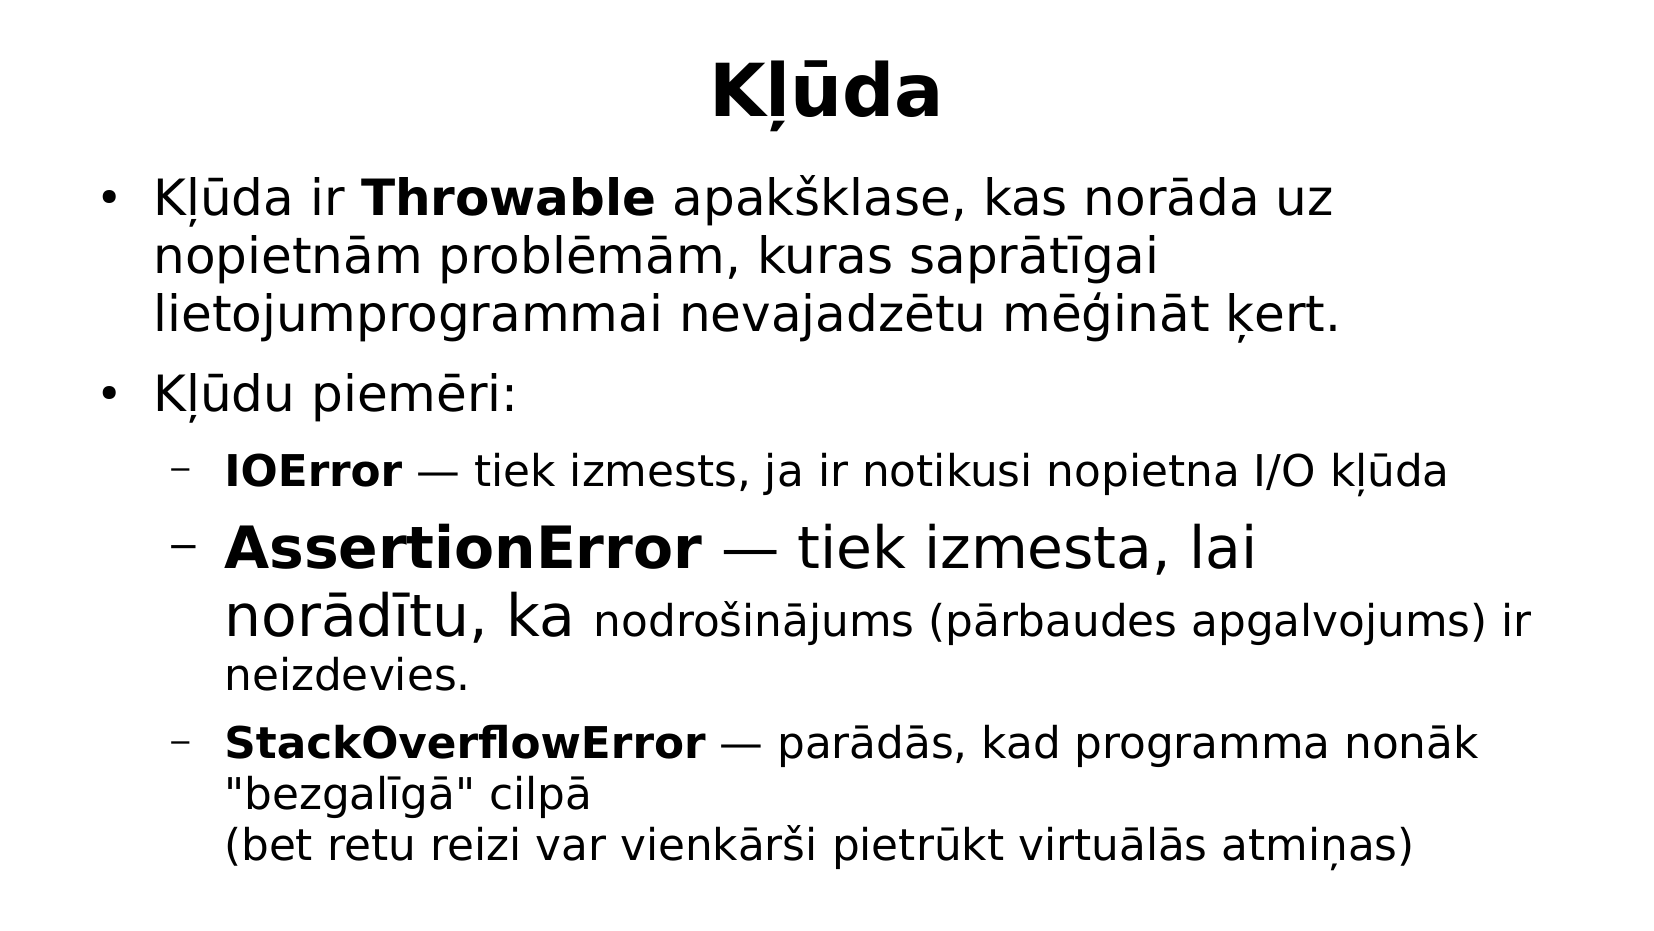

# Kļūda
Kļūda ir Throwable apakšklase, kas norāda uz nopietnām problēmām, kuras saprātīgai lietojumprogrammai nevajadzētu mēģināt ķert.
Kļūdu piemēri:
IOError — tiek izmests, ja ir notikusi nopietna I/O kļūda
AssertionError — tiek izmesta, lai norādītu, ka nodrošinājums (pārbaudes apgalvojums) ir neizdevies.
StackOverflowError — parādās, kad programma nonāk "bezgalīgā" cilpā
(bet retu reizi var vienkārši pietrūkt virtuālās atmiņas)